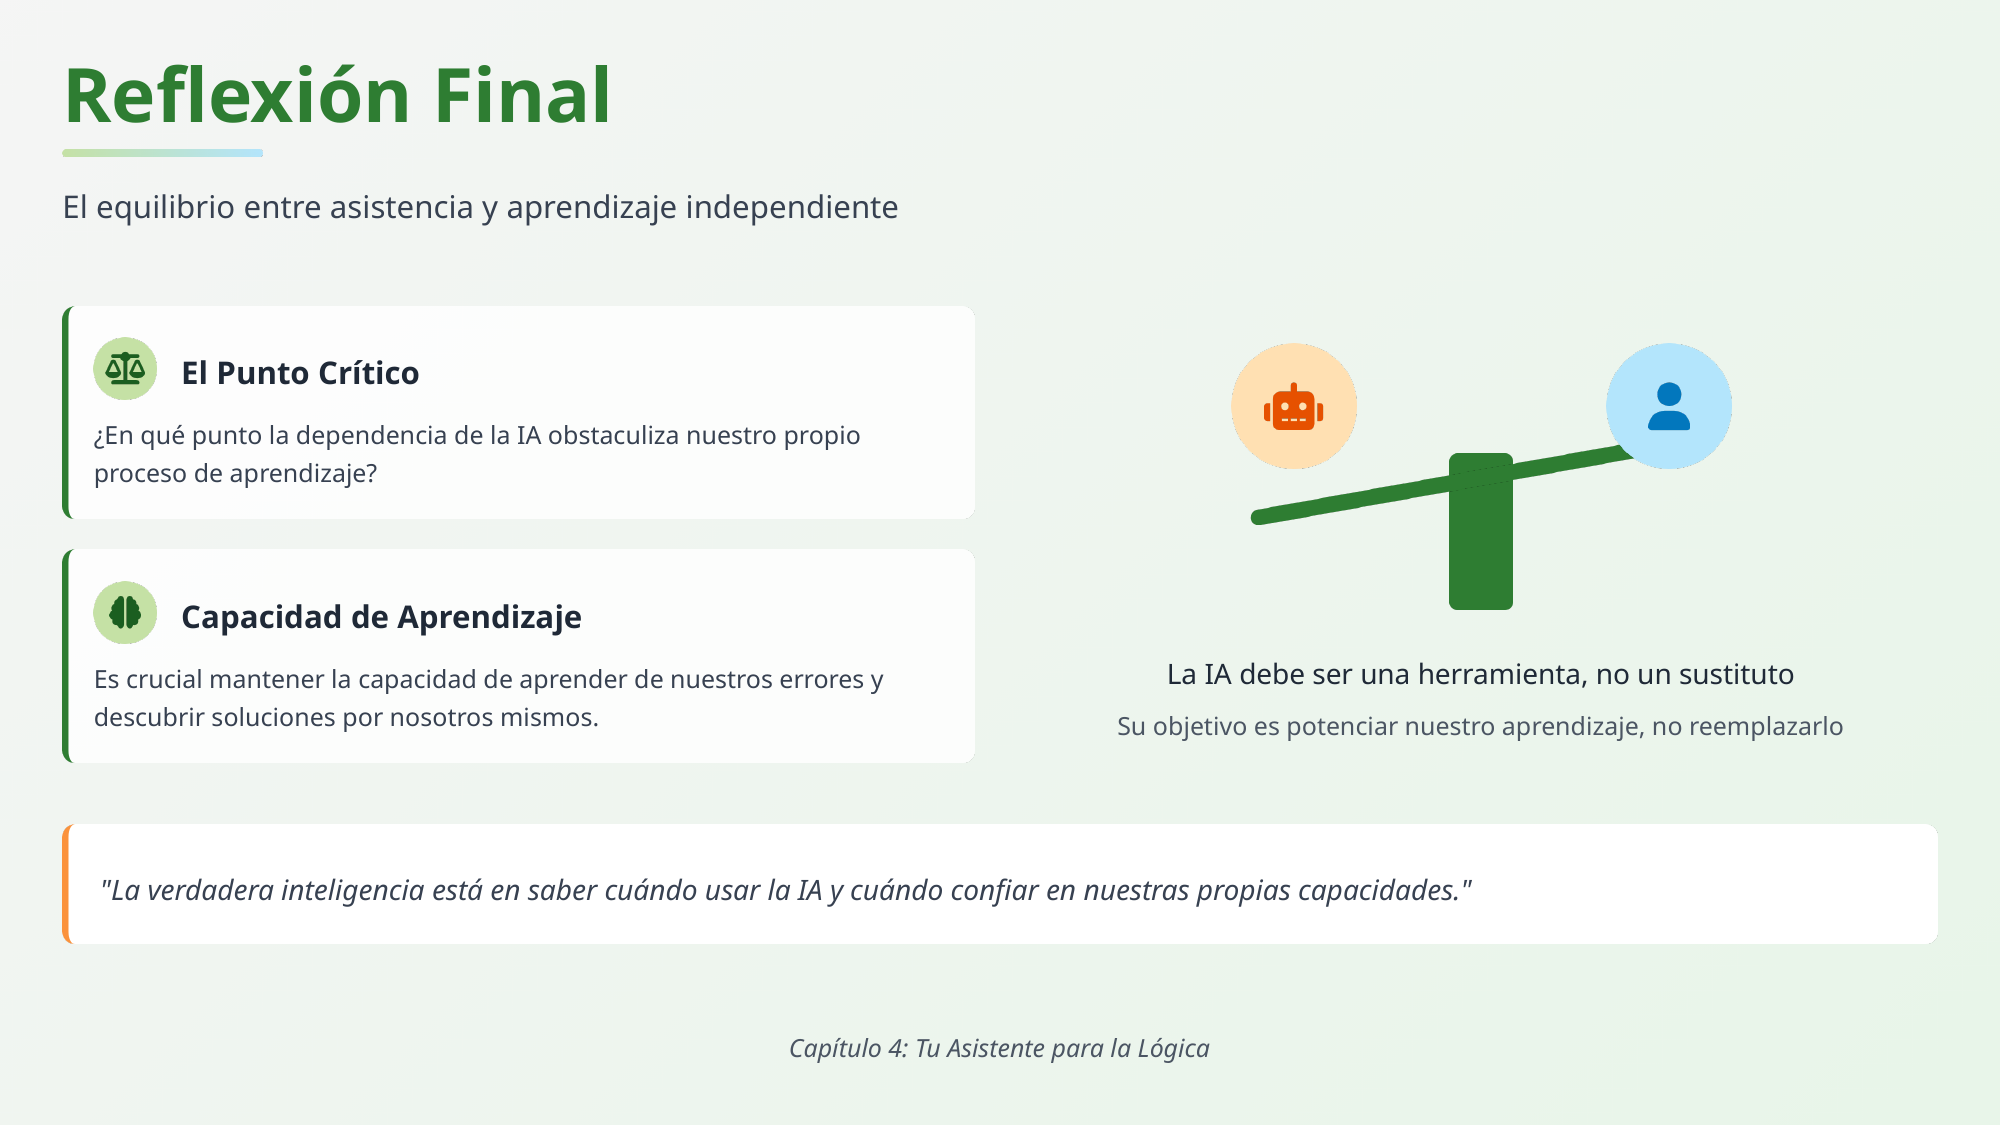

Reflexión Final
El equilibrio entre asistencia y aprendizaje independiente
El Punto Crítico
¿En qué punto la dependencia de la IA obstaculiza nuestro propio proceso de aprendizaje?
Capacidad de Aprendizaje
La IA debe ser una herramienta, no un sustituto
Es crucial mantener la capacidad de aprender de nuestros errores y descubrir soluciones por nosotros mismos.
Su objetivo es potenciar nuestro aprendizaje, no reemplazarlo
"La verdadera inteligencia está en saber cuándo usar la IA y cuándo confiar en nuestras propias capacidades."
Capítulo 4: Tu Asistente para la Lógica